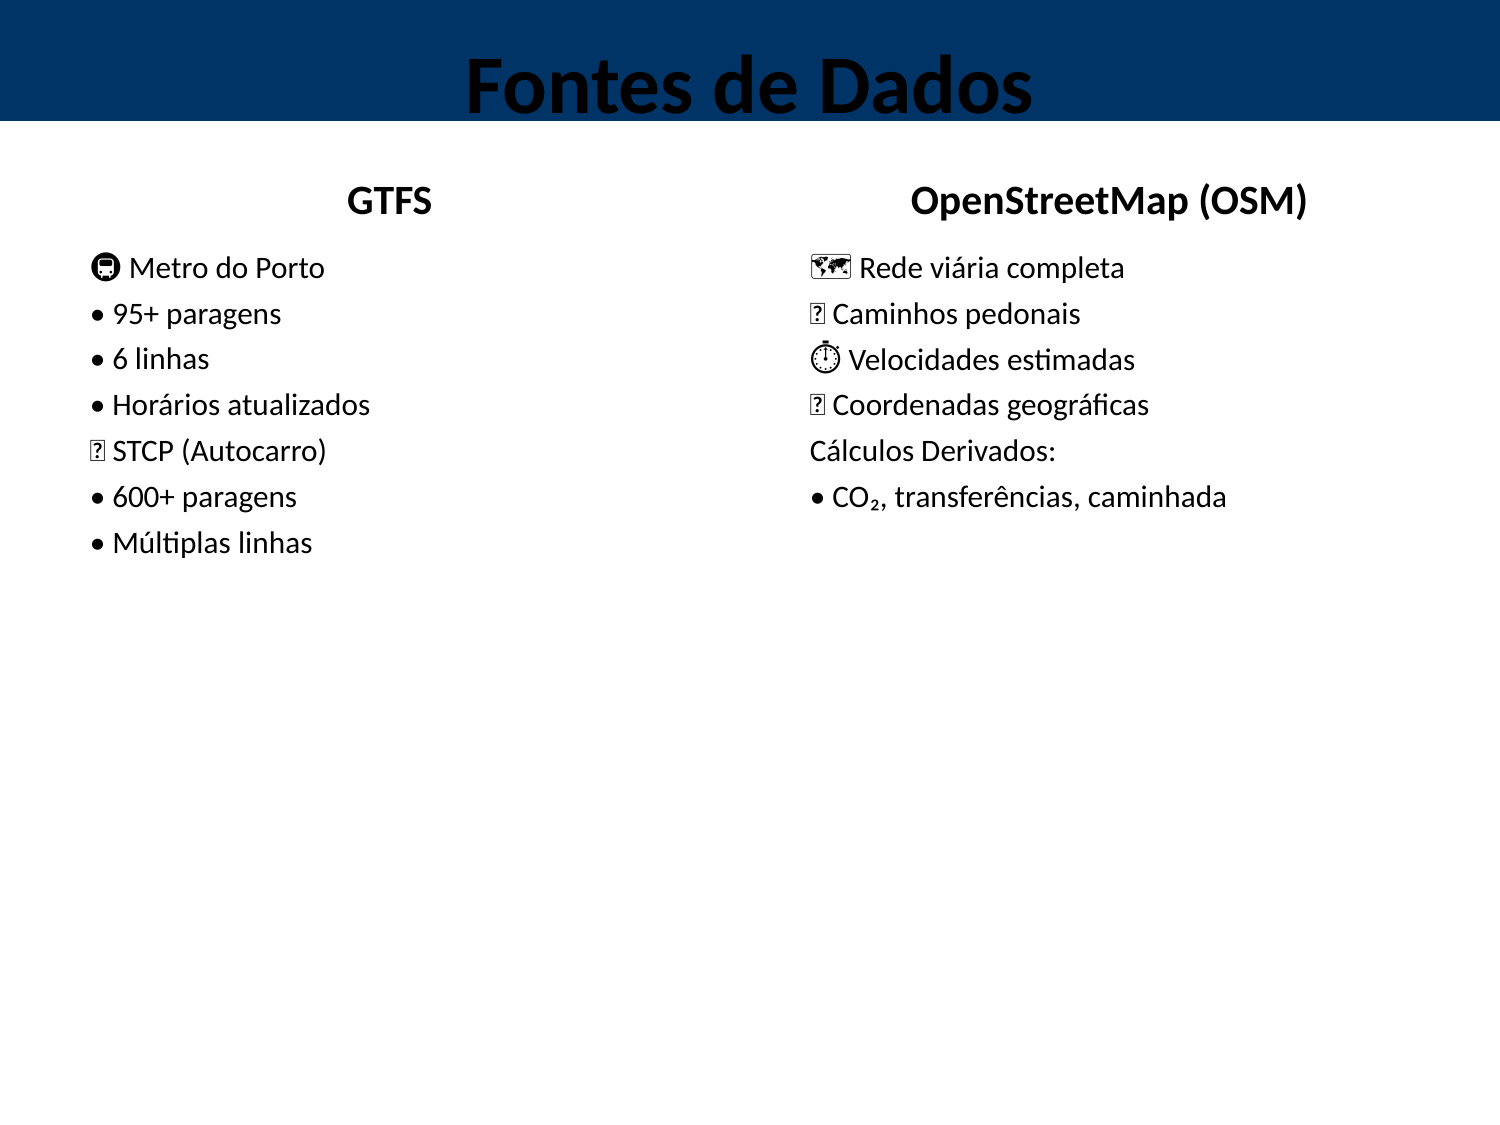

Fontes de Dados
GTFS
OpenStreetMap (OSM)
🚇 Metro do Porto
• 95+ paragens
• 6 linhas
• Horários atualizados
🚌 STCP (Autocarro)
• 600+ paragens
• Múltiplas linhas
🗺 Rede viária completa
🚶 Caminhos pedonais
⏱ Velocidades estimadas
📍 Coordenadas geográficas
Cálculos Derivados:
• CO₂, transferências, caminhada